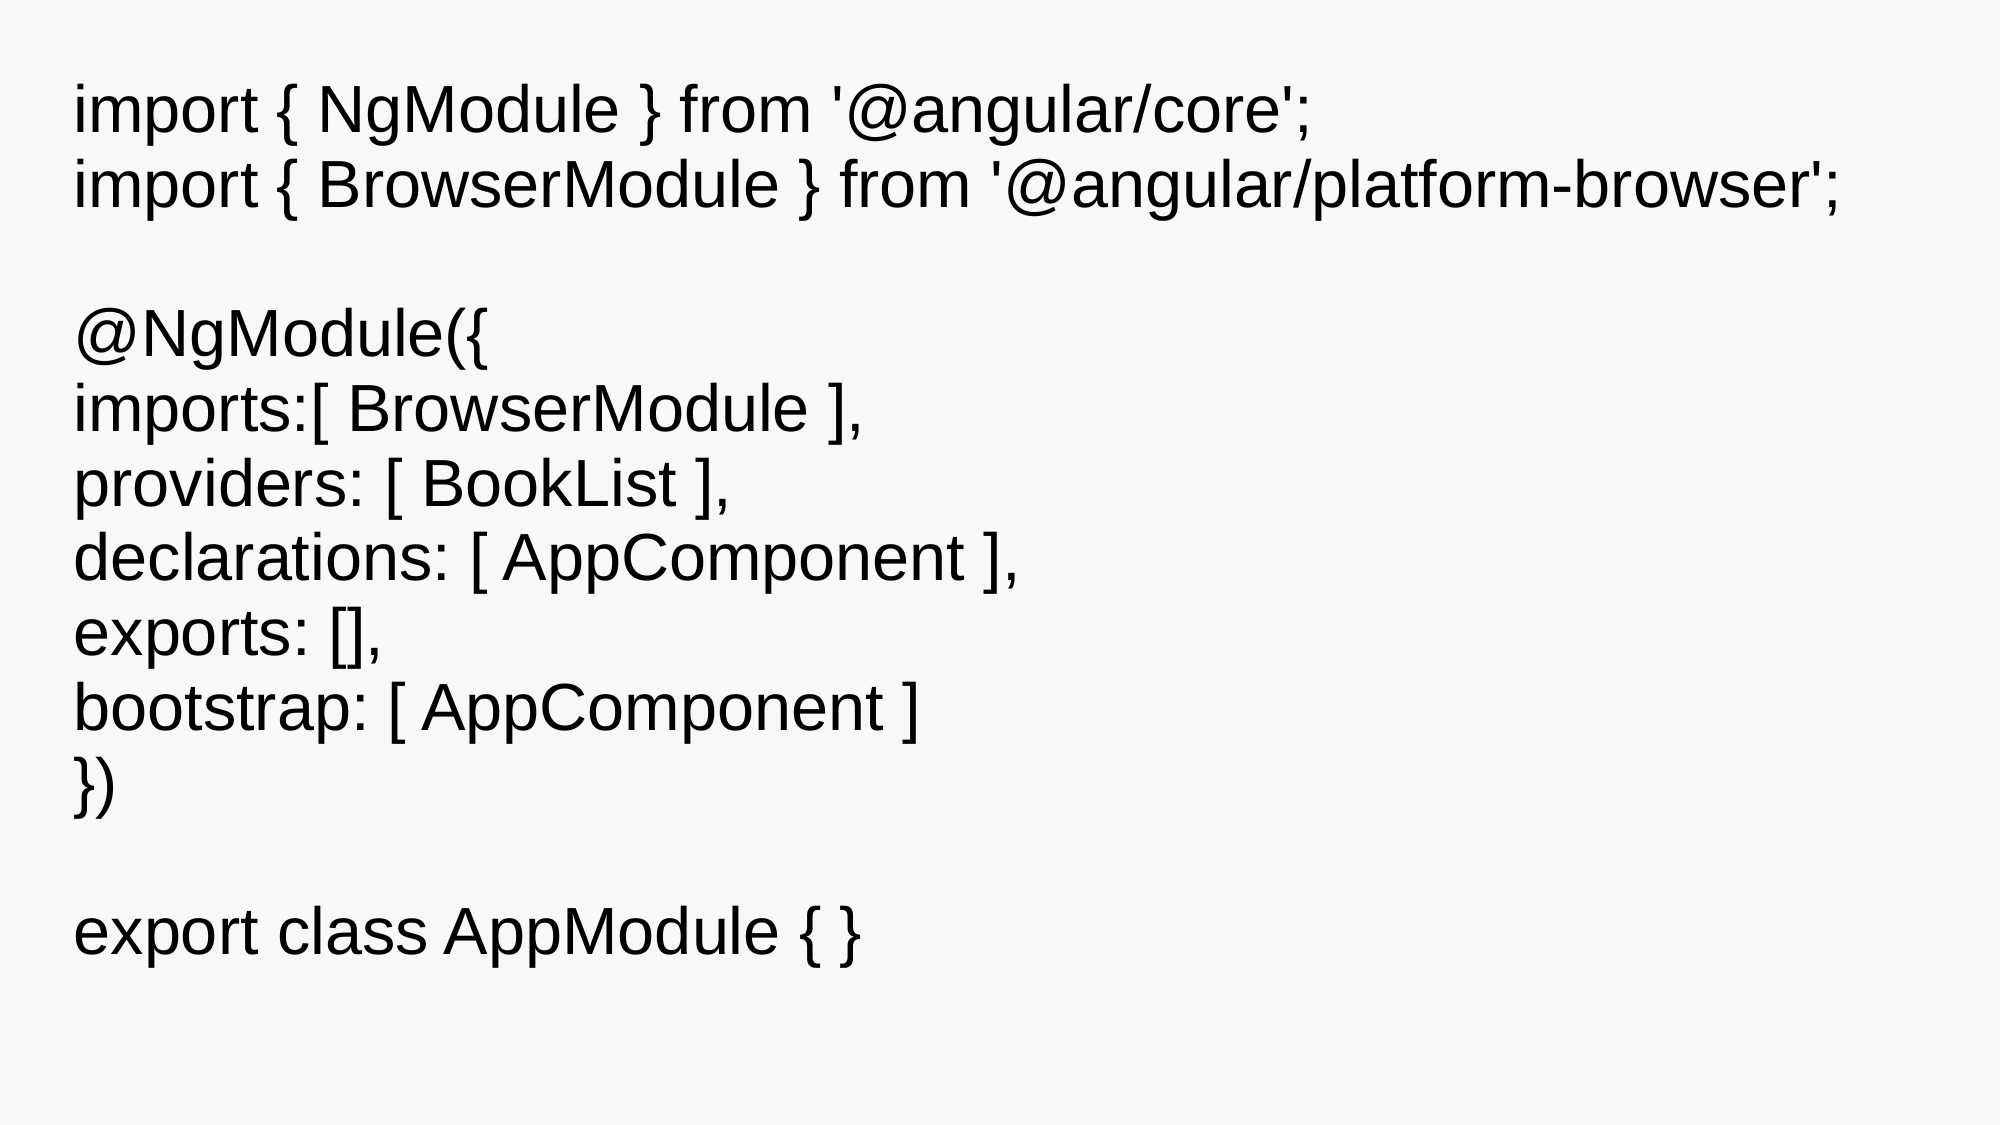

import { NgModule } from '@angular/core';
import { BrowserModule } from '@angular/platform-browser';
@NgModule({
imports:[ BrowserModule ],
providers: [ BookList ],
declarations: [ AppComponent ],
exports: [],
bootstrap: [ AppComponent ]
})
export class AppModule { }